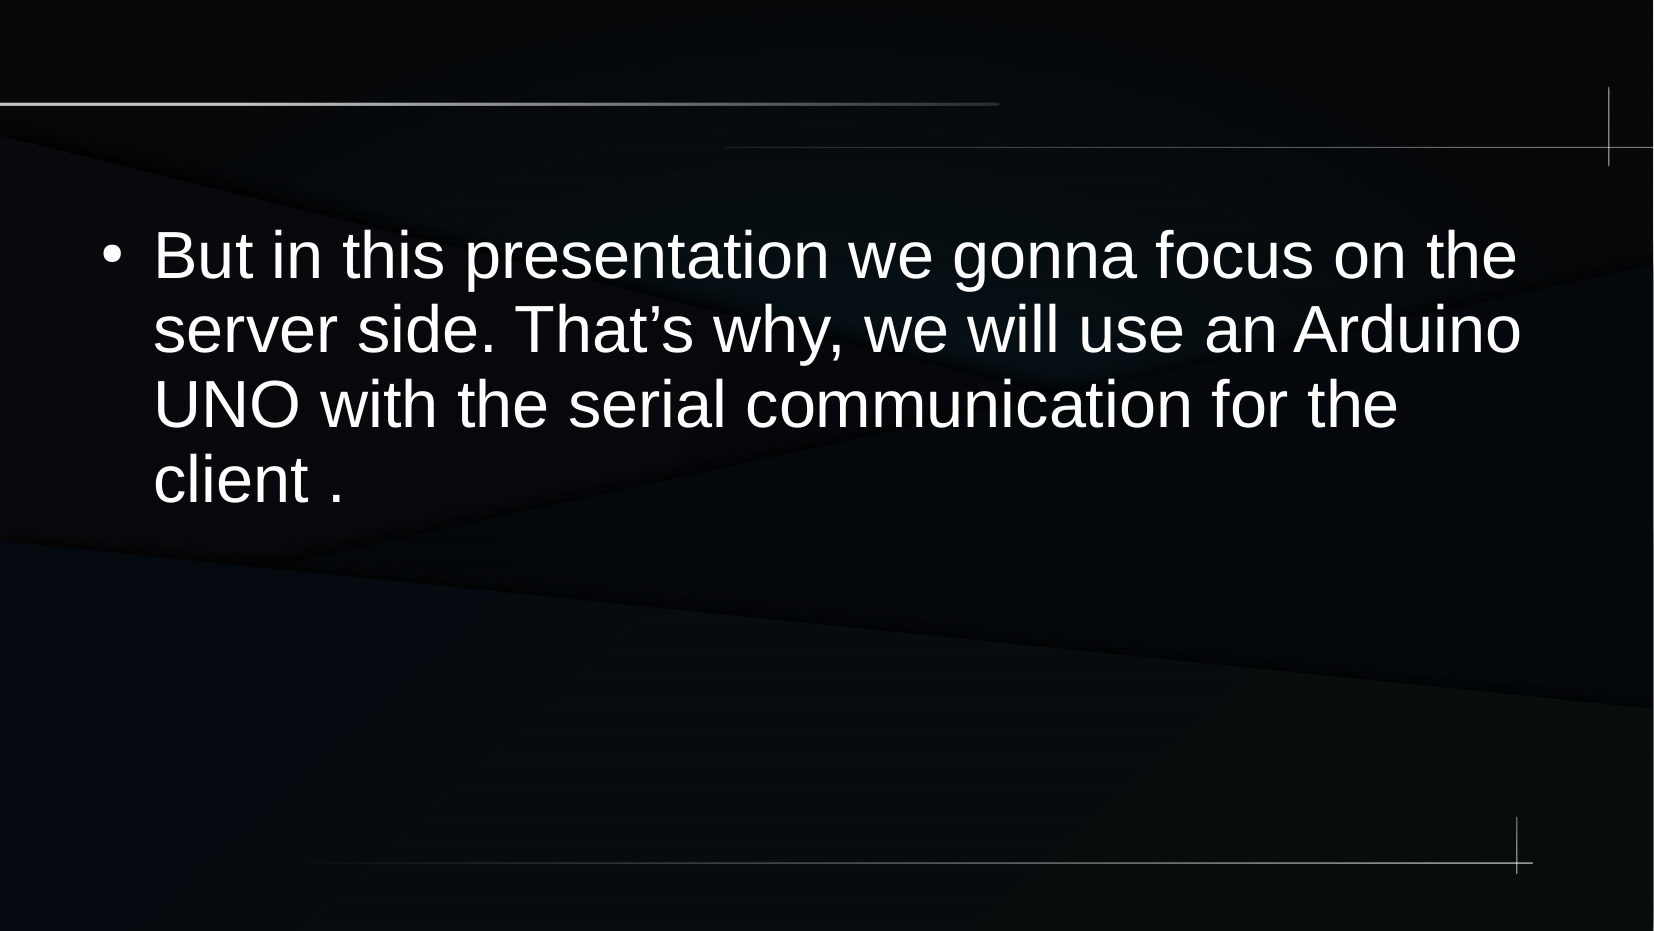

#
But in this presentation we gonna focus on the server side. That’s why, we will use an Arduino UNO with the serial communication for the client .